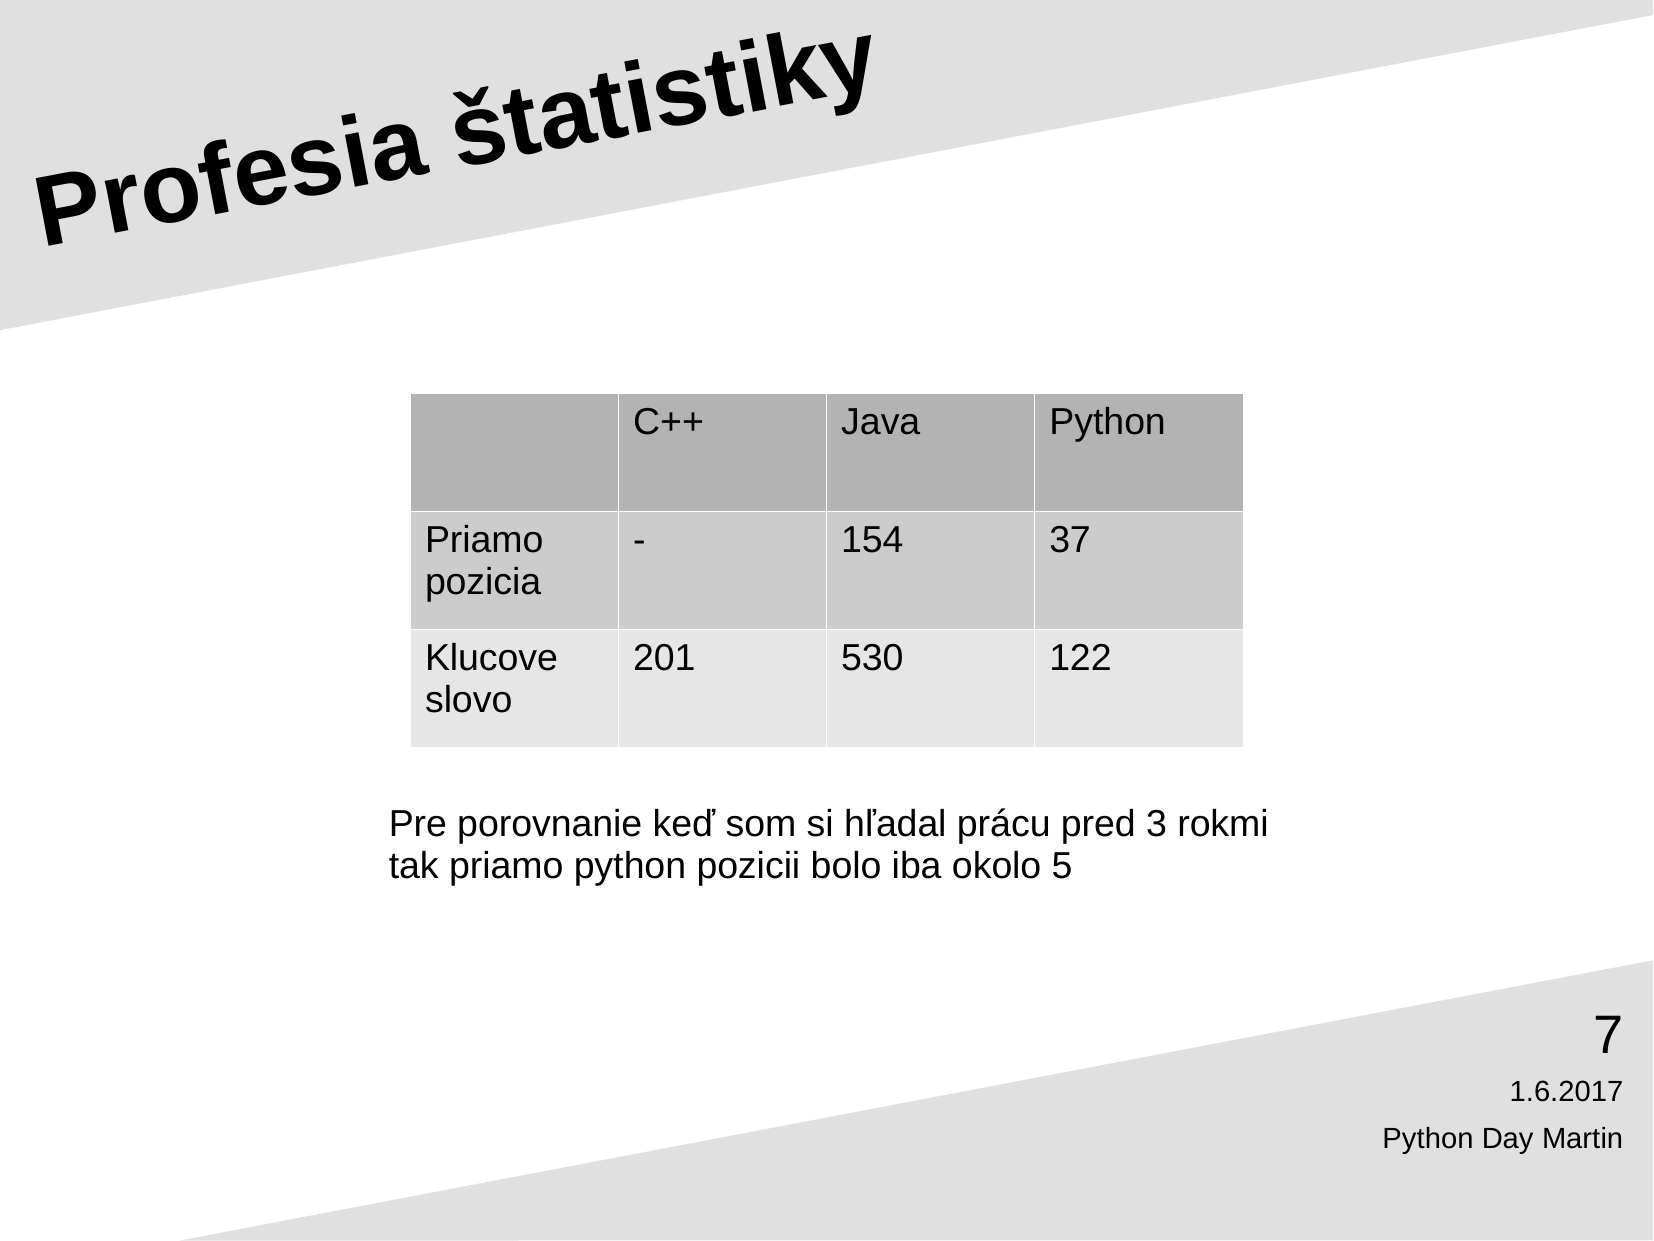

# Profesia štatistiky
| | C++ | Java | Python |
| --- | --- | --- | --- |
| Priamo pozicia | - | 154 | 37 |
| Klucove slovo | 201 | 530 | 122 |
Pre porovnanie keď som si hľadal prácu pred 3 rokmi
tak priamo python pozicii bolo iba okolo 5
7
Your footer here.